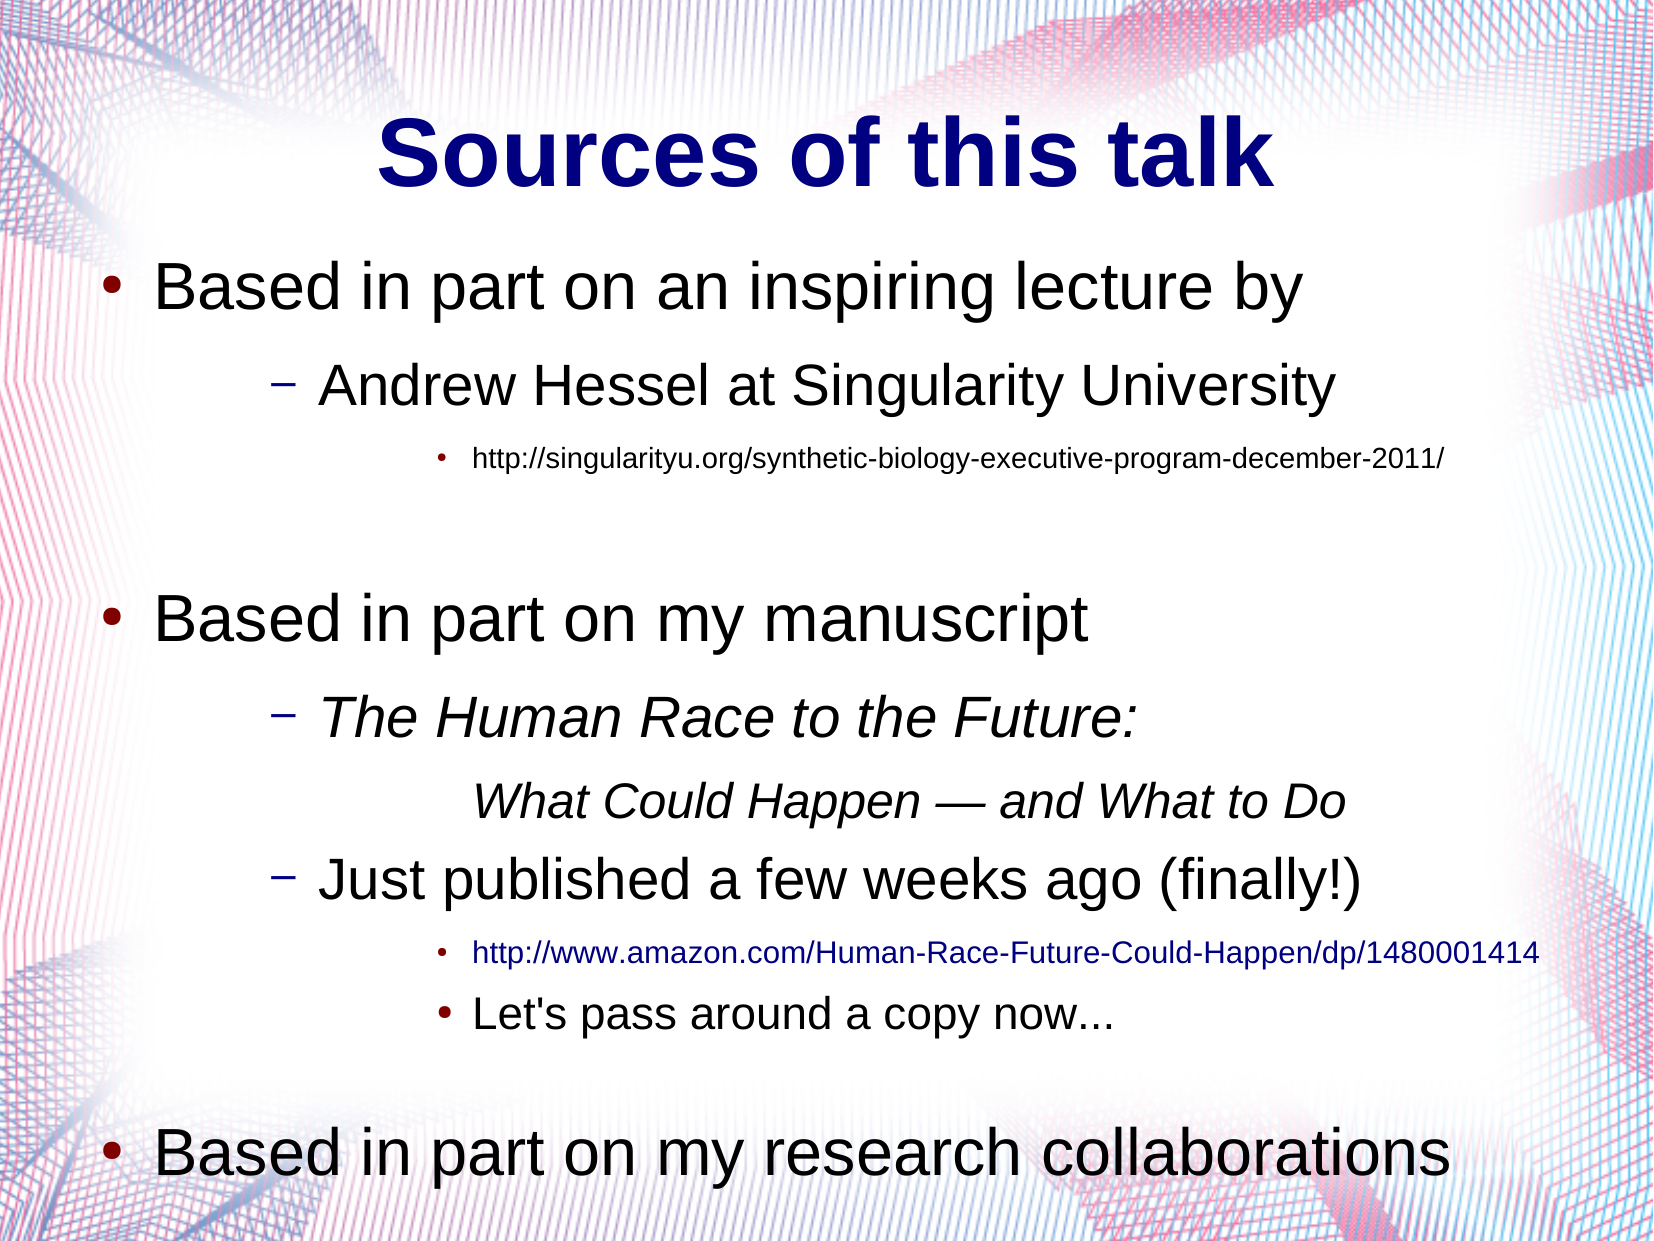

Sources of this talk
# Based in part on an inspiring lecture by
Andrew Hessel at Singularity University
http://singularityu.org/synthetic-biology-executive-program-december-2011/
Based in part on my manuscript
The Human Race to the Future:
What Could Happen — and What to Do
Just published a few weeks ago (finally!)
http://www.amazon.com/Human-Race-Future-Could-Happen/dp/1480001414
Let's pass around a copy now...
Based in part on my research collaborations